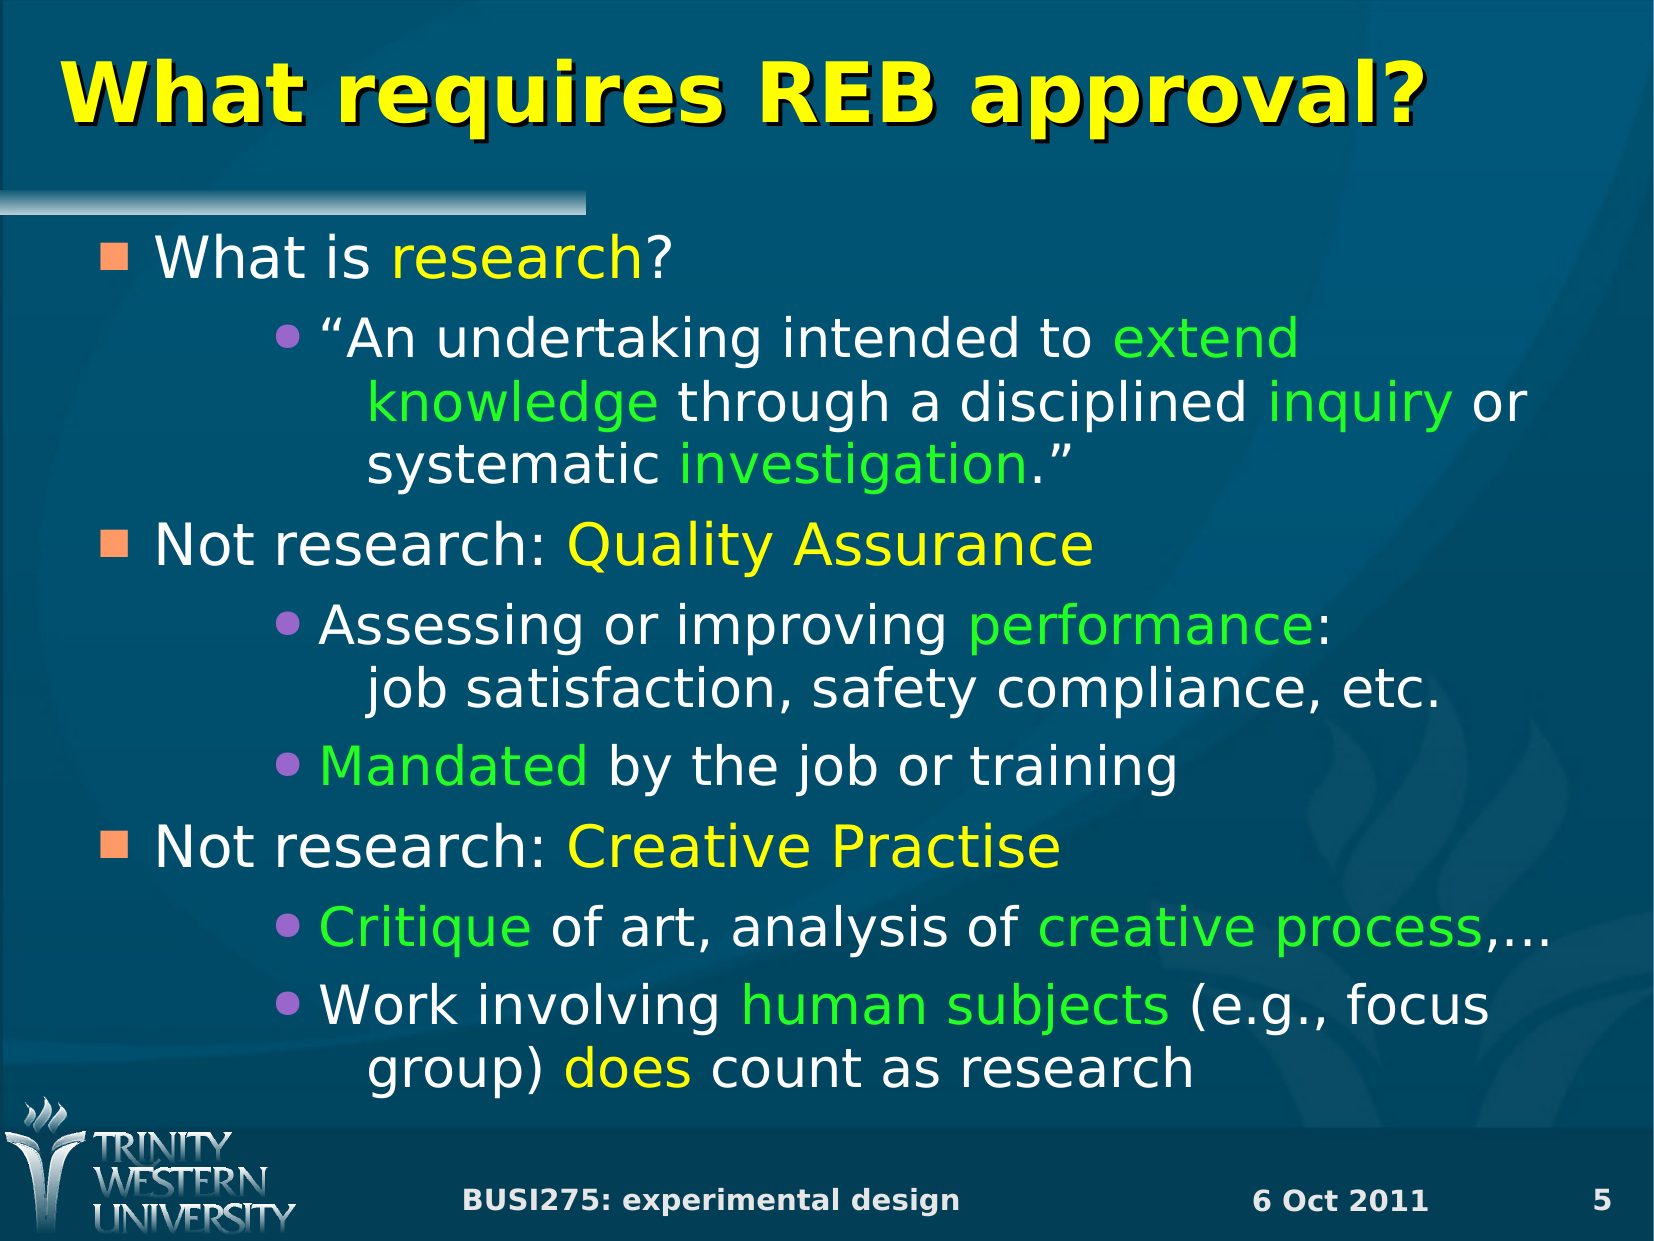

# What requires REB approval?
What is research?
“An undertaking intended to extend knowledge through a disciplined inquiry or systematic investigation.”
Not research: Quality Assurance
Assessing or improving performance:
job satisfaction, safety compliance, etc.
Mandated by the job or training
Not research: Creative Practise
Critique of art, analysis of creative process,...
Work involving human subjects (e.g., focus group) does count as research
BUSI275: experimental design
6 Oct 2011
5